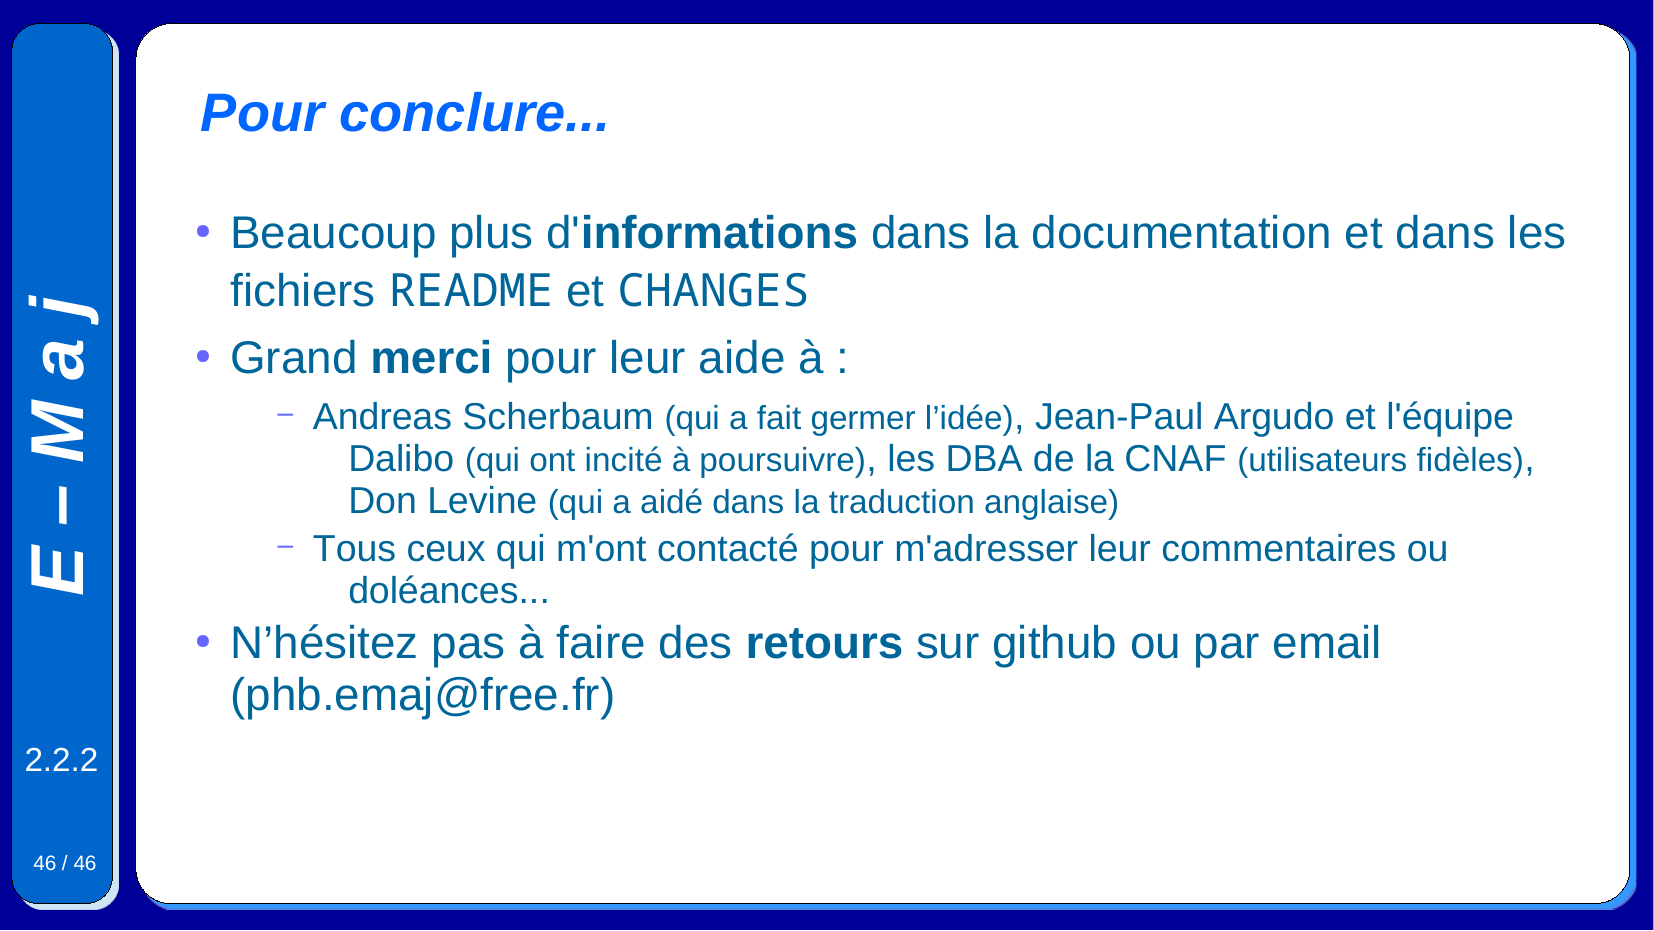

# Pour conclure...
Beaucoup plus d'informations dans la documentation et dans les fichiers README et CHANGES
Grand merci pour leur aide à :
Andreas Scherbaum (qui a fait germer l’idée), Jean-Paul Argudo et l'équipe Dalibo (qui ont incité à poursuivre), les DBA de la CNAF (utilisateurs fidèles), Don Levine (qui a aidé dans la traduction anglaise)
Tous ceux qui m'ont contacté pour m'adresser leur commentaires ou doléances...
N’hésitez pas à faire des retours sur github ou par email (phb.emaj@free.fr)